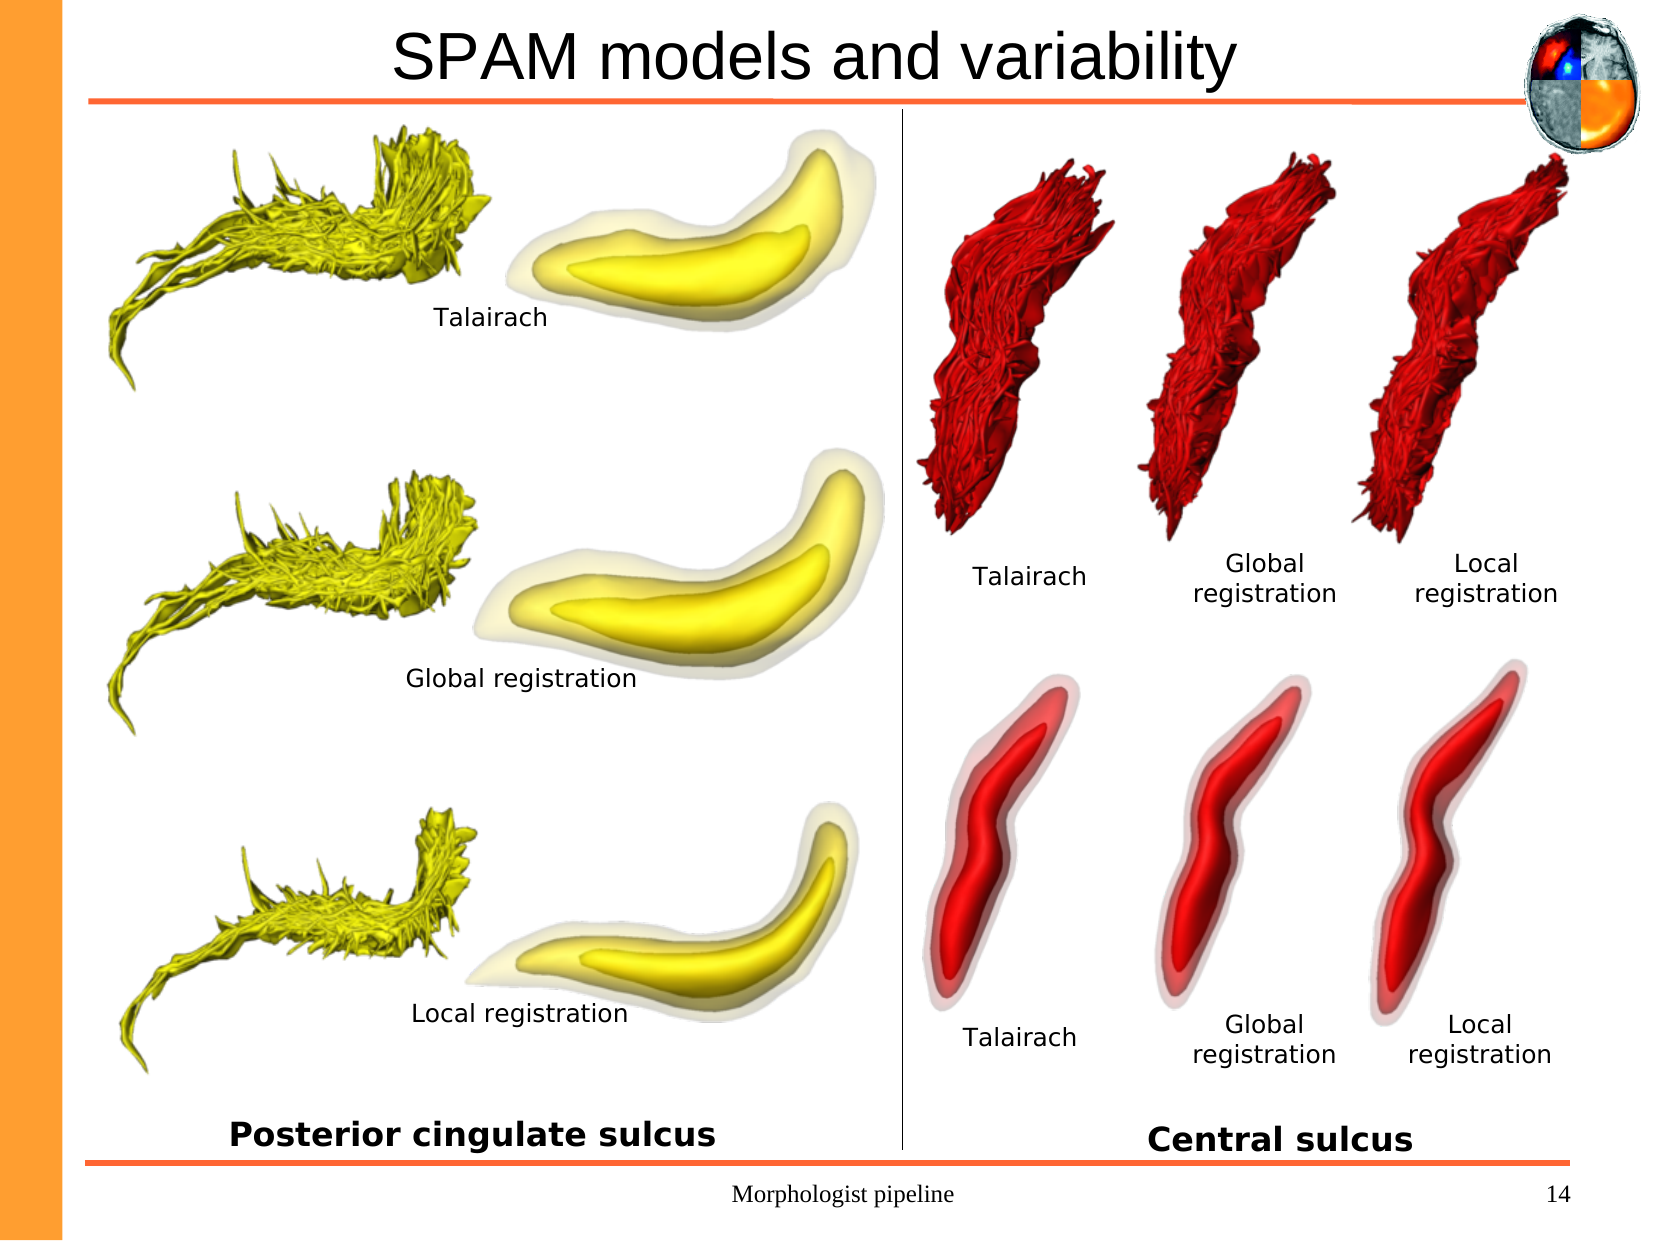

# SPAM models and variability
Talairach
Local
registration
Global
registration
Talairach
Global registration
Local
registration
Talairach
Global
registration
Local registration
Posterior cingulate sulcus
Central sulcus
Morphologist pipeline
14